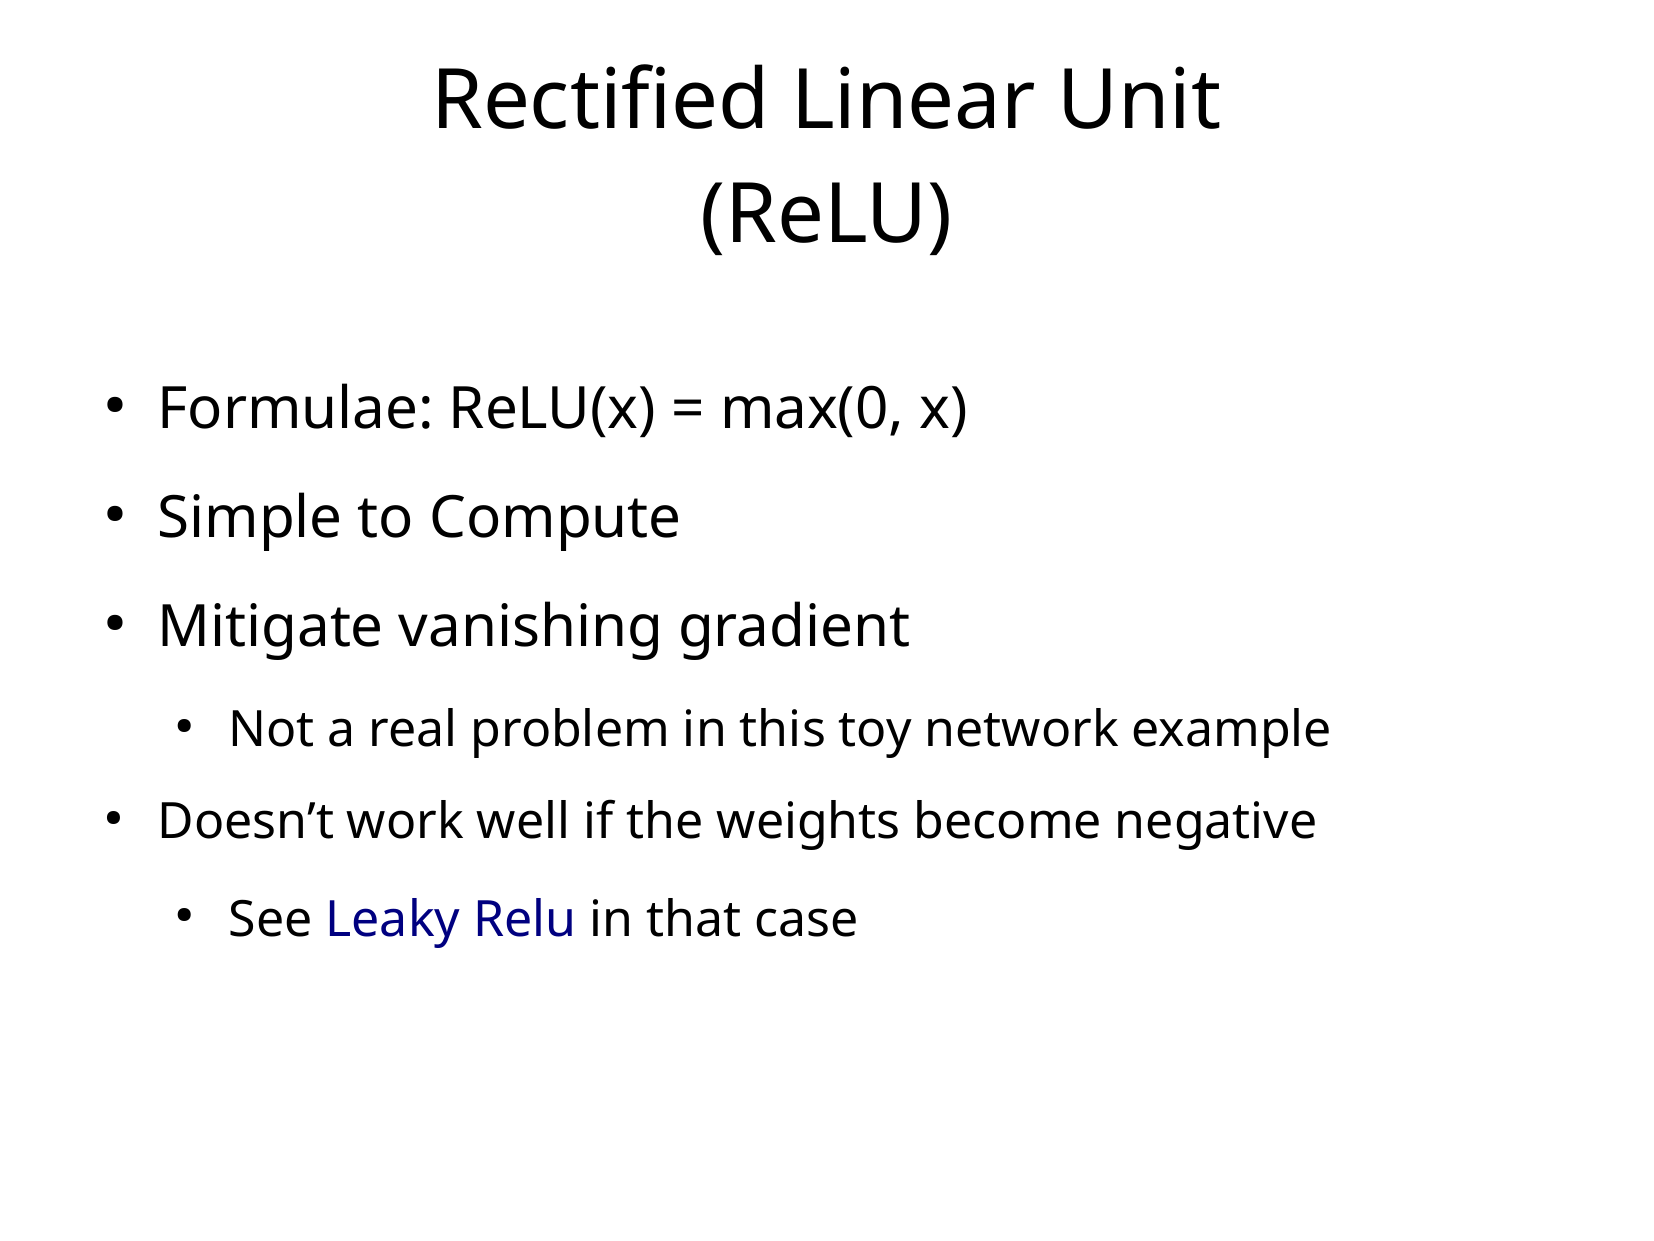

# Rectified Linear Unit (ReLU)
Formulae: ReLU(x) = max(0, x)
Simple to Compute
Mitigate vanishing gradient
Not a real problem in this toy network example
Doesn’t work well if the weights become negative
See Leaky Relu in that case